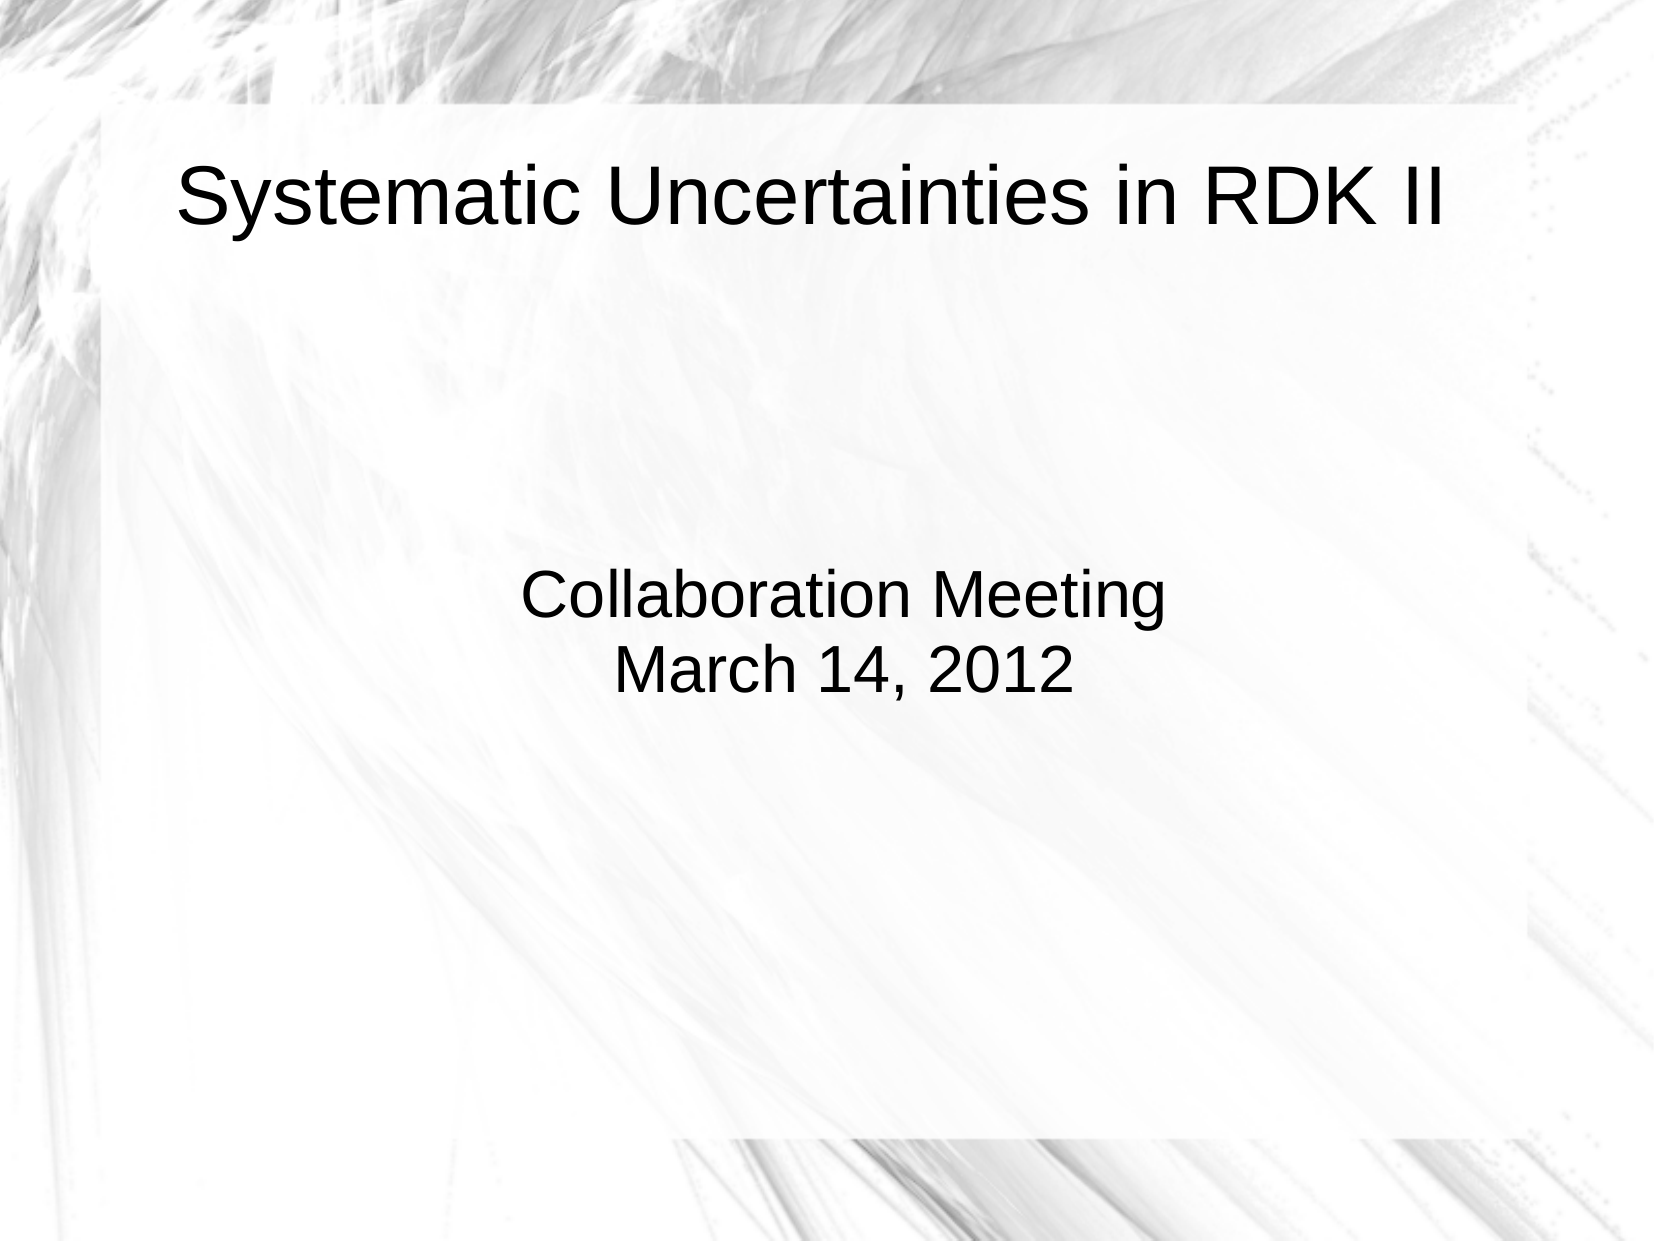

# Systematic Uncertainties in RDK II
Collaboration Meeting
March 14, 2012